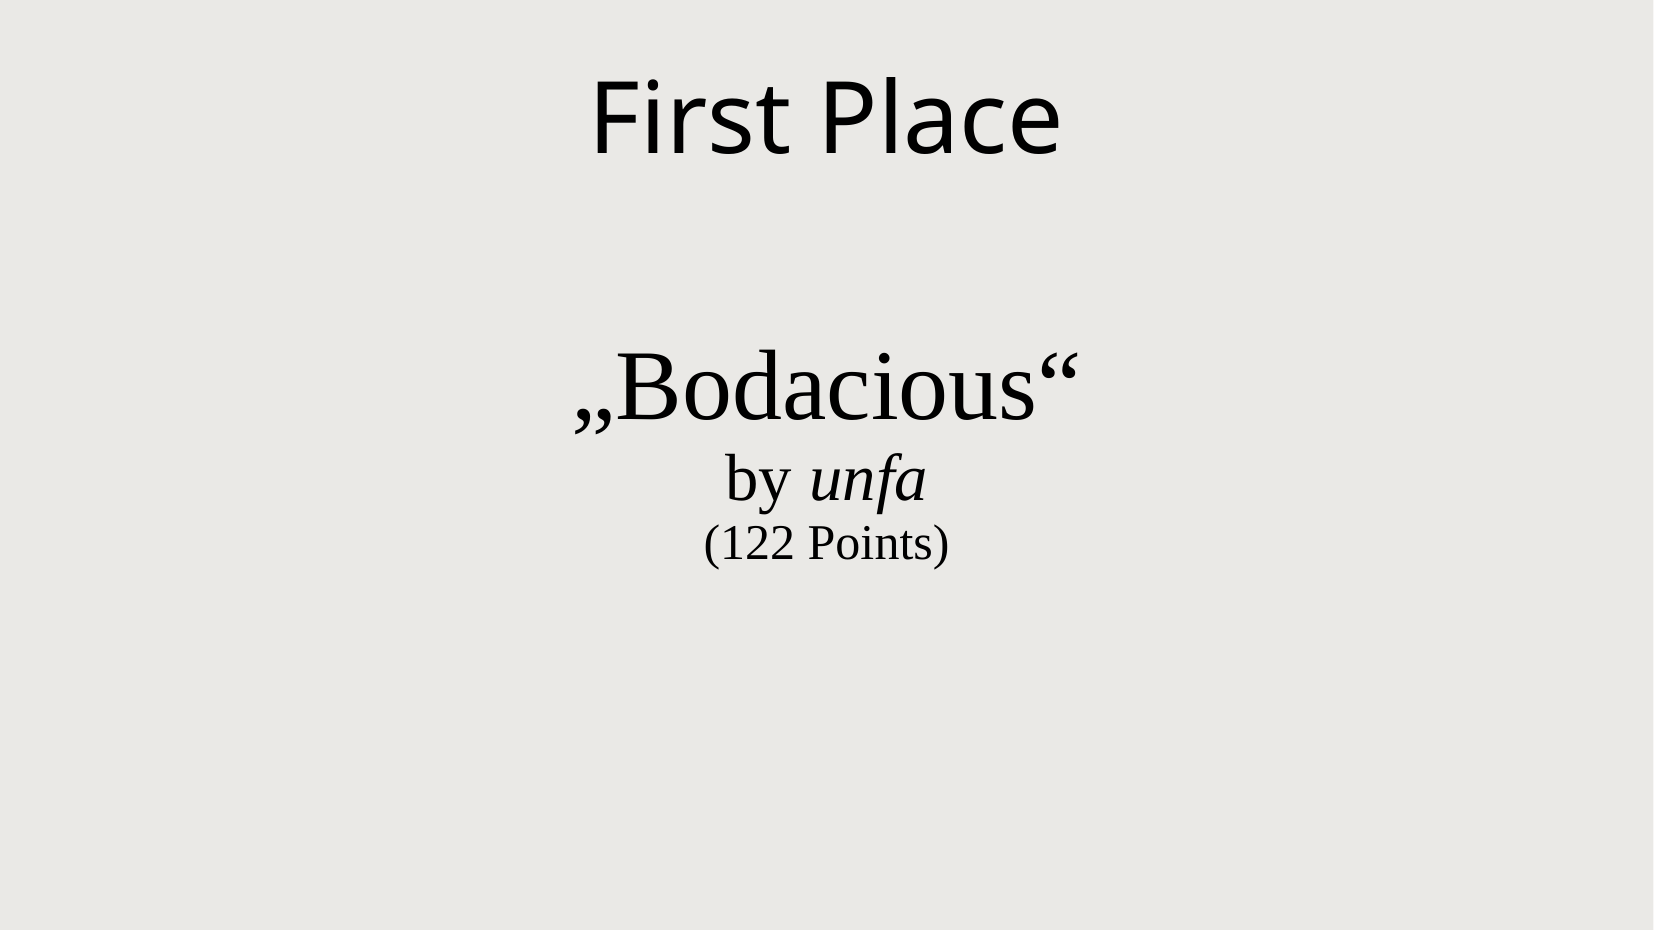

First Place
# „Bodacious“ by unfa
(122 Points)